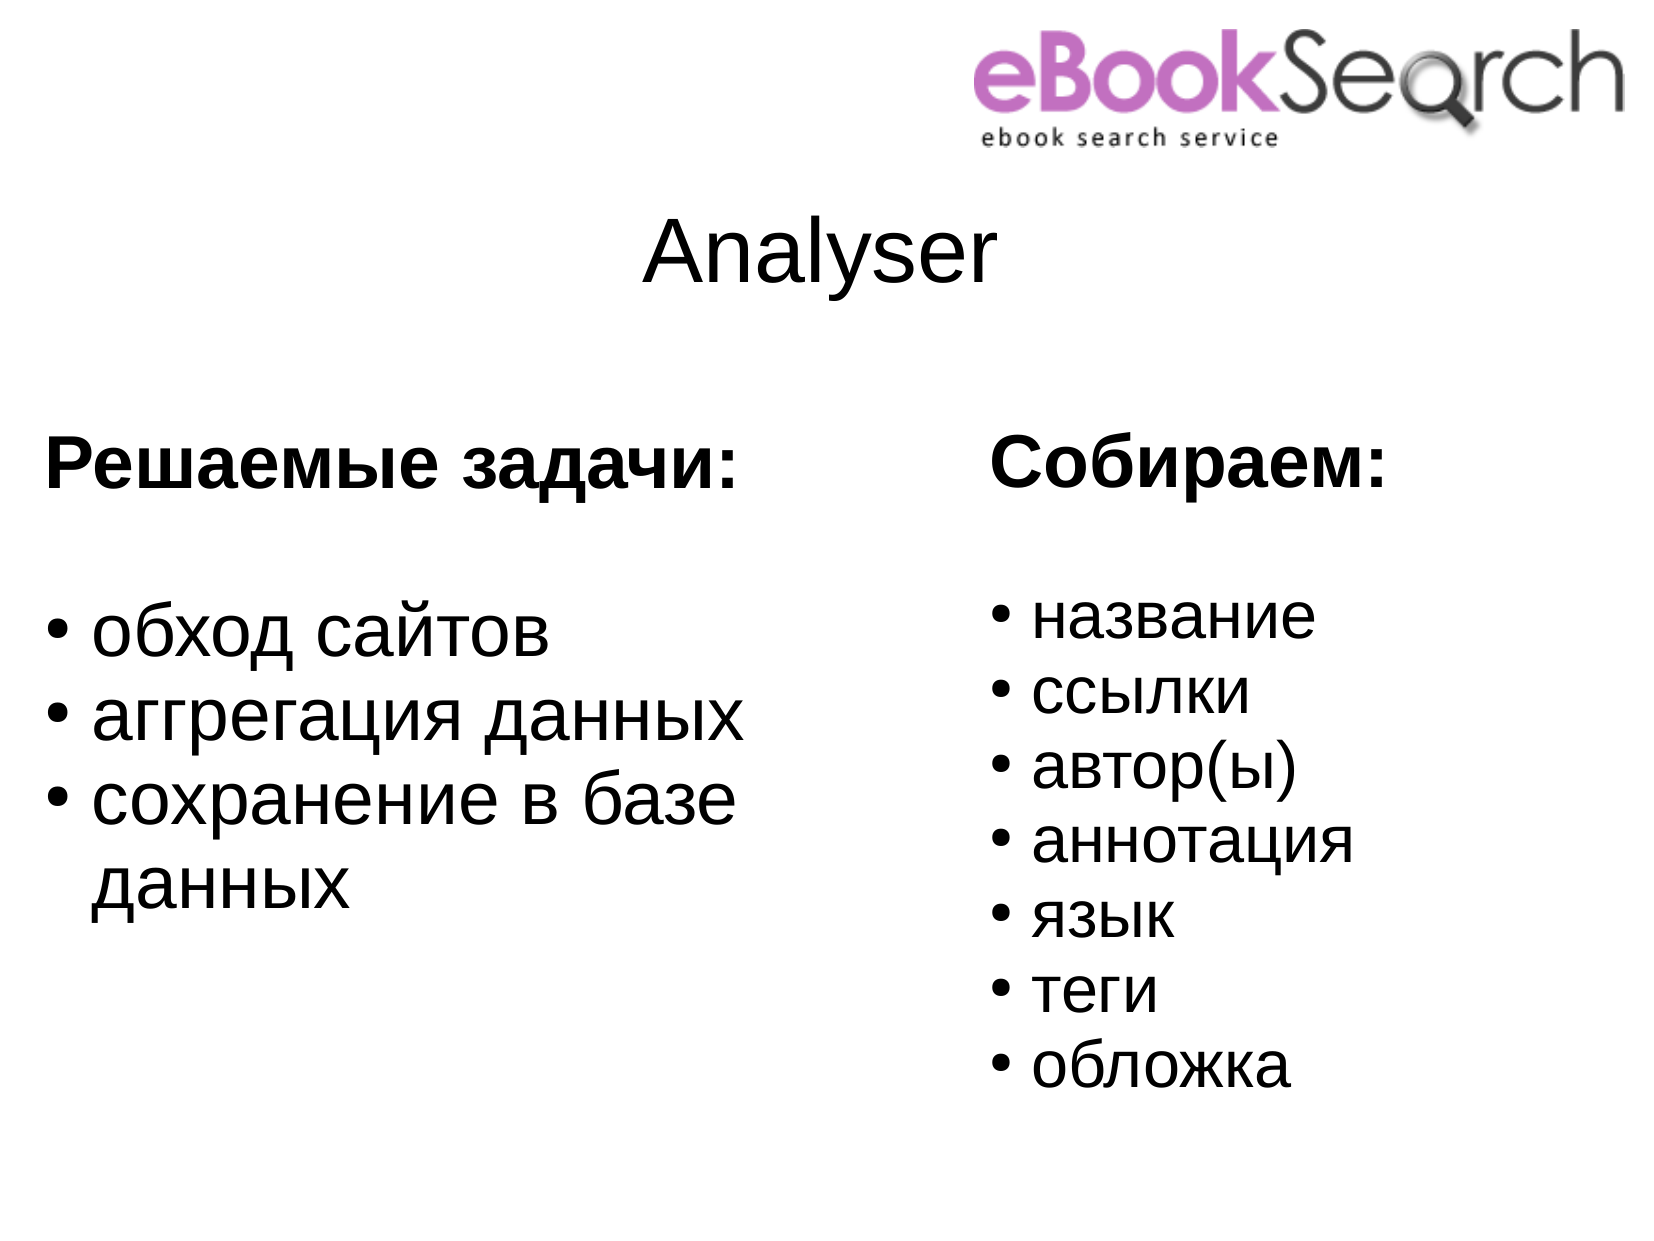

# Analyser
Собираем:
 название
 ссылки
 автор(ы)
 аннотация
 язык
 теги
 обложка
Решаемые задачи:
 обход сайтов
 аггрегация данных
 сохранение в базе
 данных